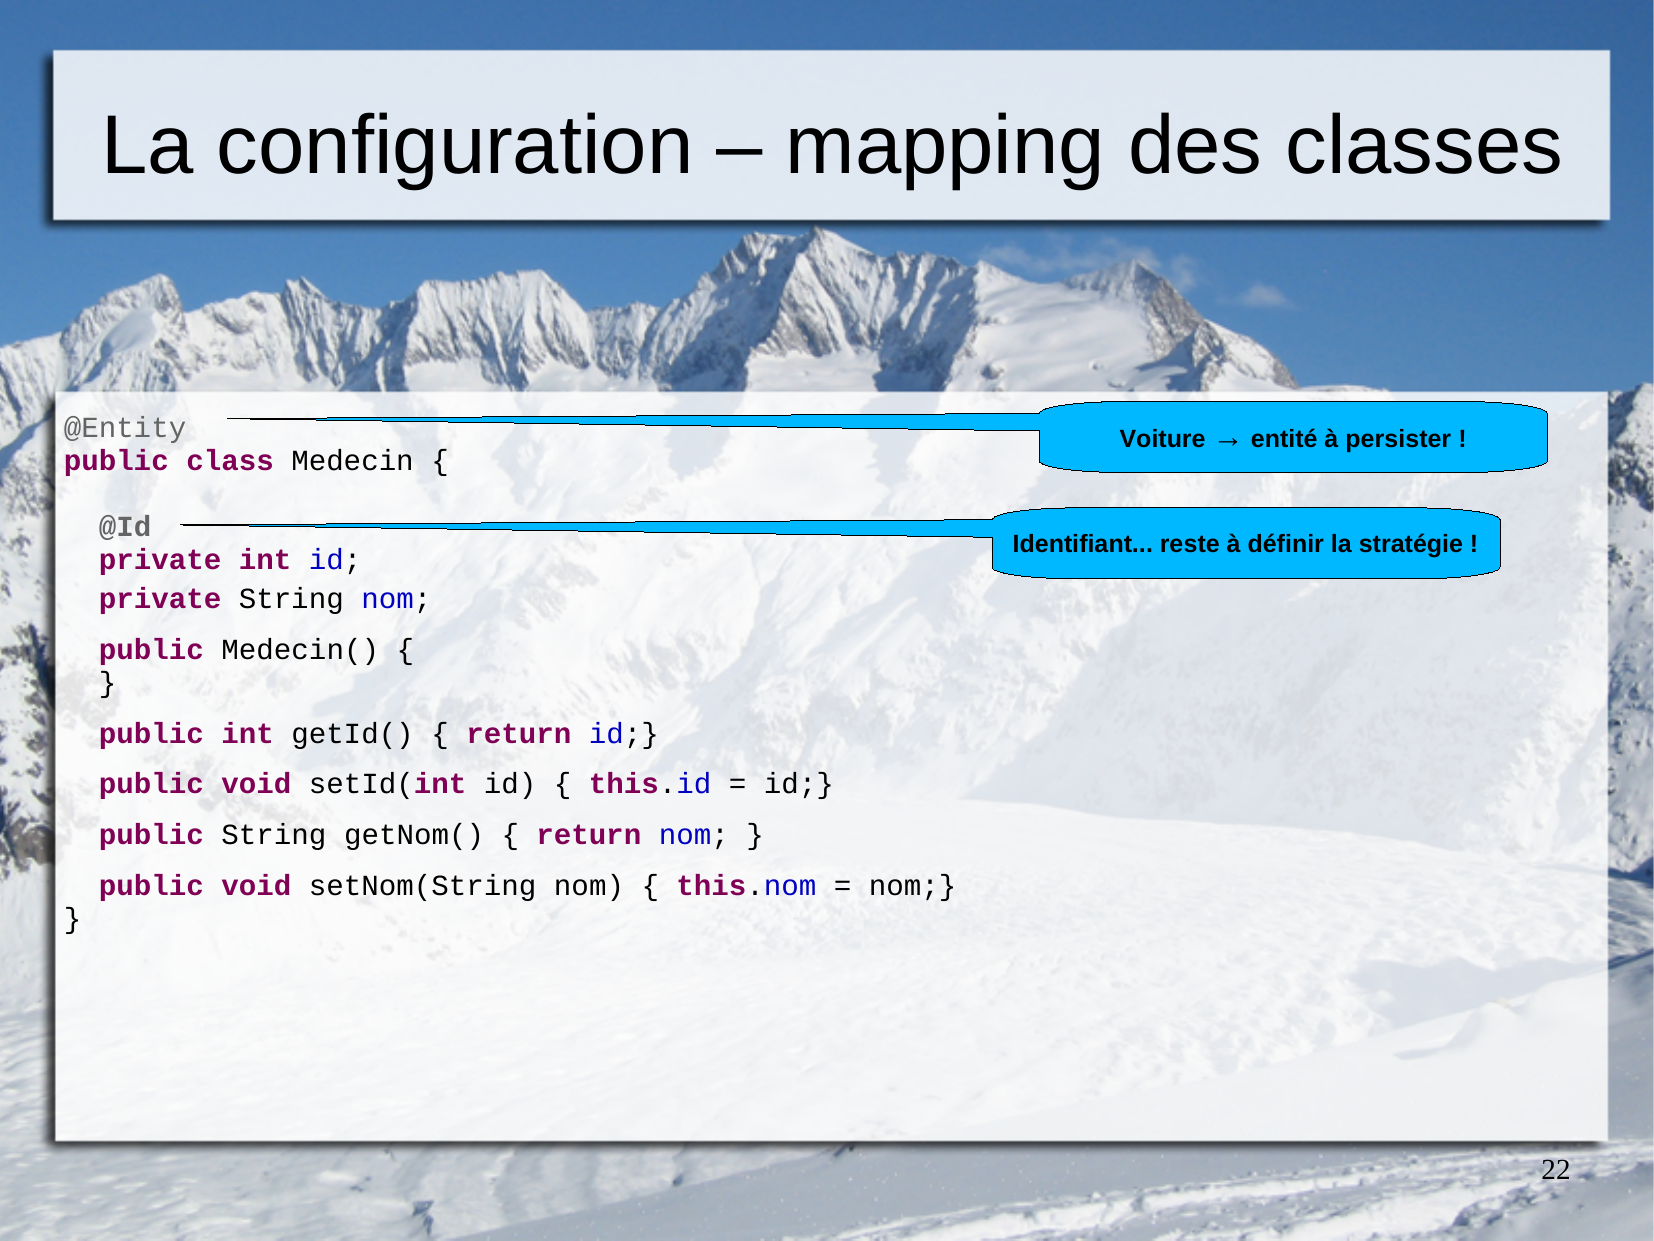

# La configuration – mapping des classes
Voiture → entité à persister !
@Entity
public class Medecin {
 @Id
 private int id;
 private String nom;
 public Medecin() {
 }
 public int getId() { return id;}
 public void setId(int id) { this.id = id;}
 public String getNom() { return nom; }
 public void setNom(String nom) { this.nom = nom;}
}
Identifiant... reste à définir la stratégie !
22